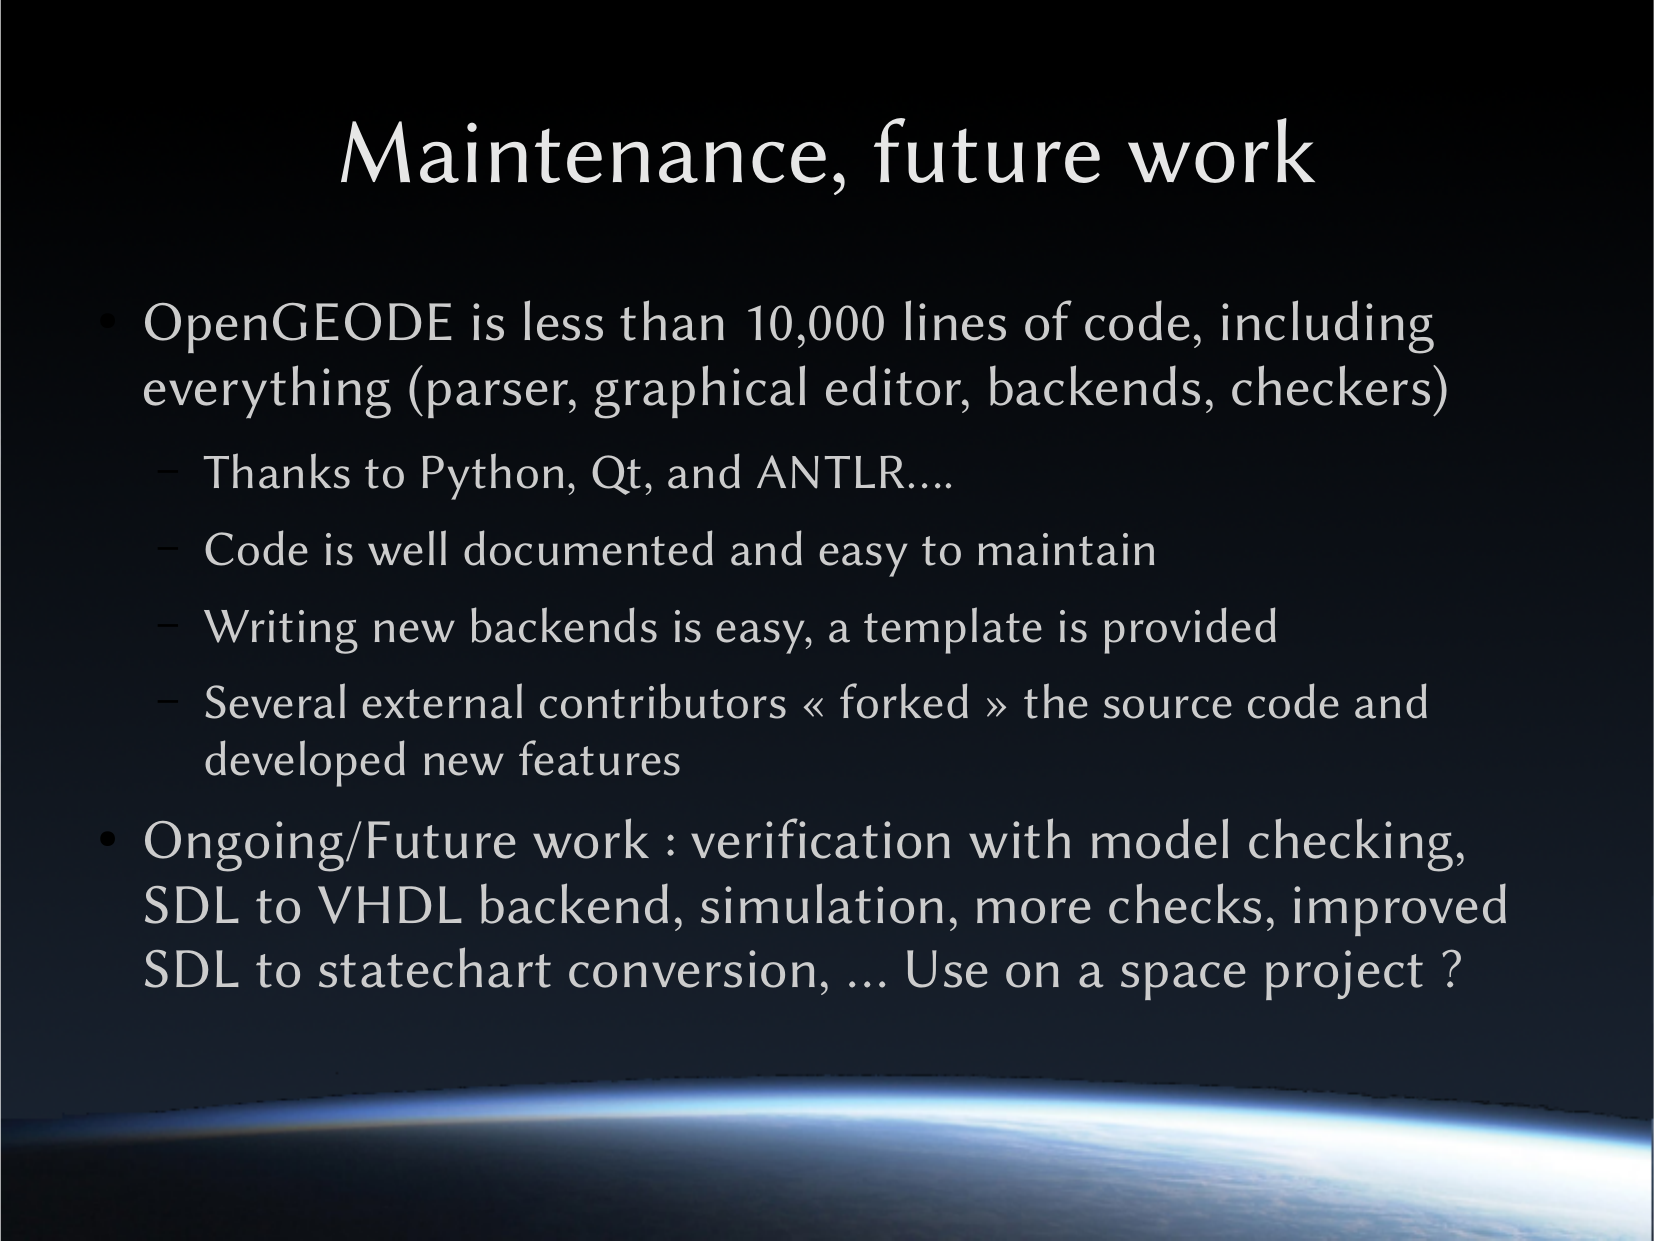

# Maintenance, future work
OpenGEODE is less than 10,000 lines of code, including everything (parser, graphical editor, backends, checkers)
Thanks to Python, Qt, and ANTLR....
Code is well documented and easy to maintain
Writing new backends is easy, a template is provided
Several external contributors « forked » the source code and developed new features
Ongoing/Future work : verification with model checking, SDL to VHDL backend, simulation, more checks, improved SDL to statechart conversion, … Use on a space project ?